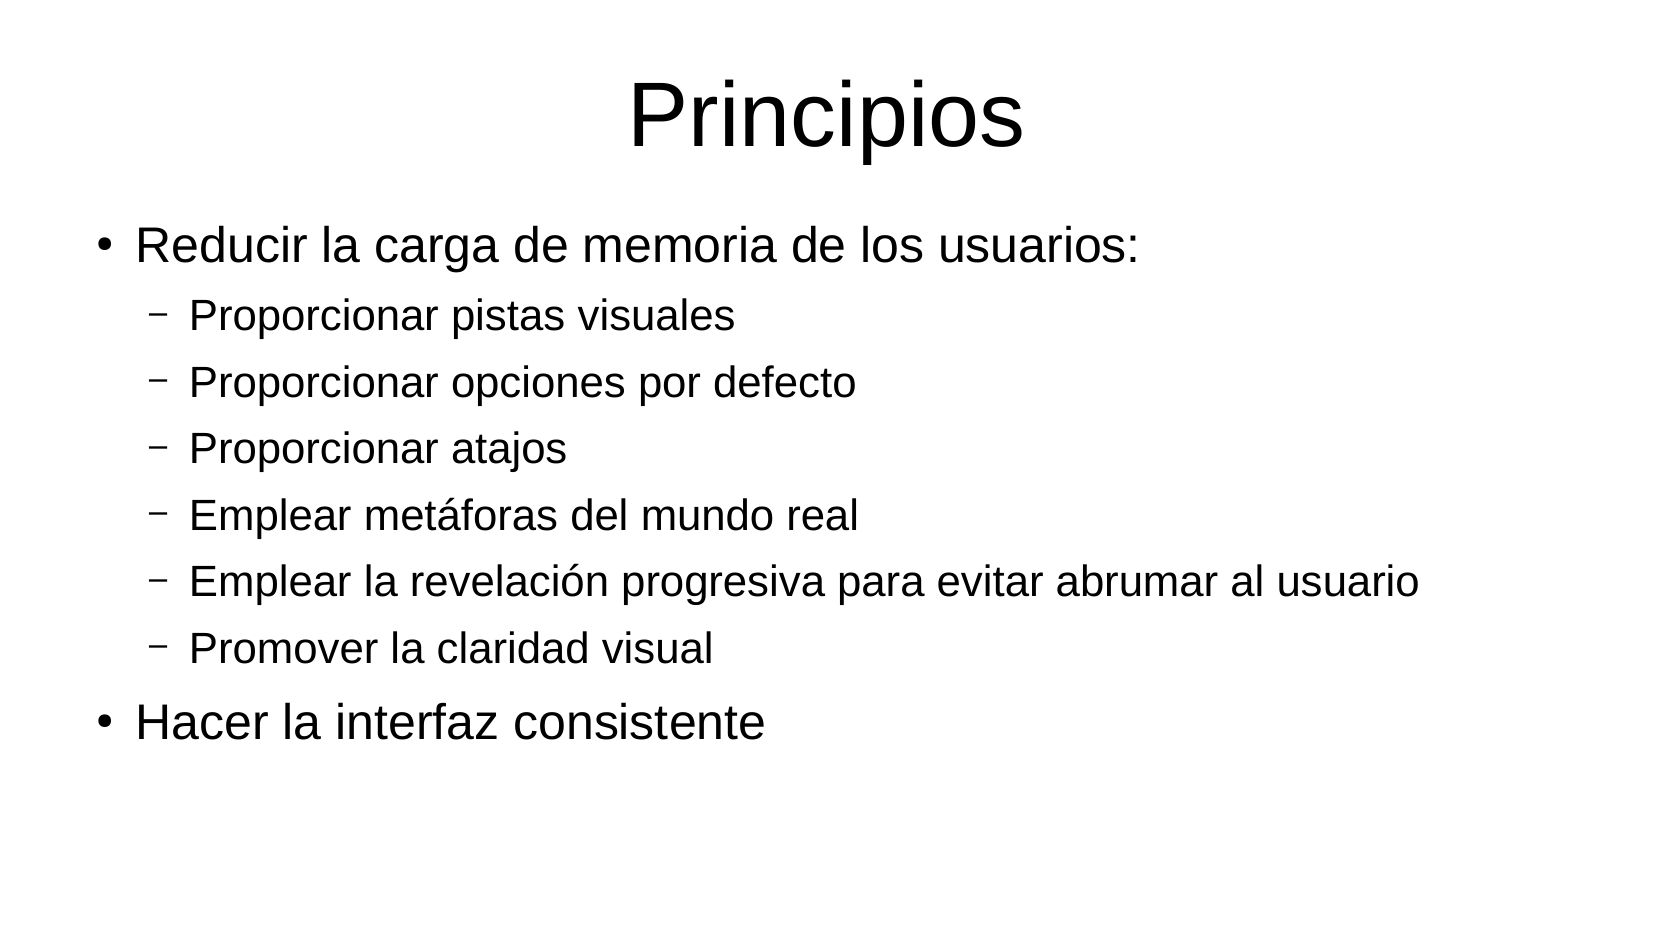

# Principios
Reducir la carga de memoria de los usuarios:
Proporcionar pistas visuales
Proporcionar opciones por defecto
Proporcionar atajos
Emplear metáforas del mundo real
Emplear la revelación progresiva para evitar abrumar al usuario
Promover la claridad visual
Hacer la interfaz consistente